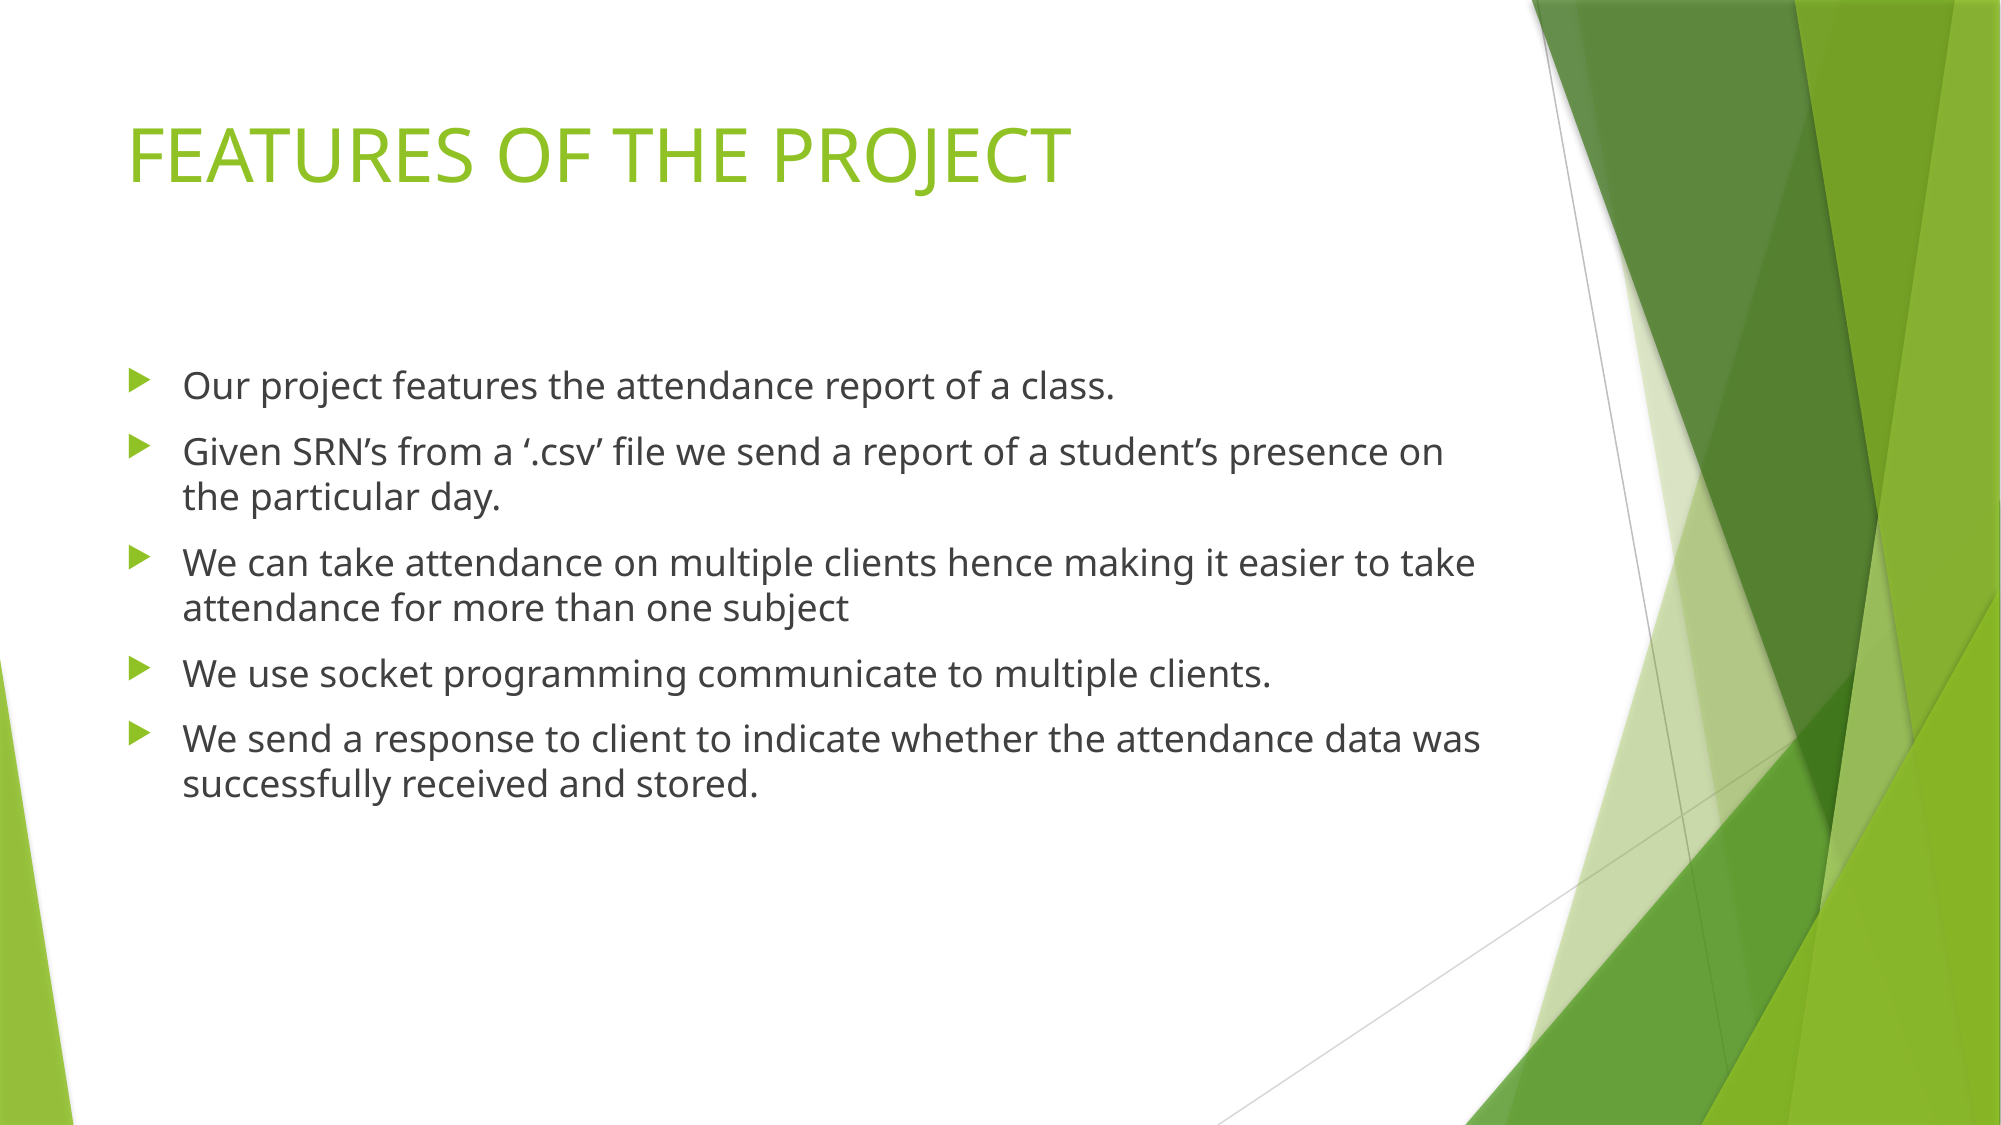

# FEATURES OF THE PROJECT
Our project features the attendance report of a class.
Given SRN’s from a ‘.csv’ file we send a report of a student’s presence on the particular day.
We can take attendance on multiple clients hence making it easier to take attendance for more than one subject
We use socket programming communicate to multiple clients.
We send a response to client to indicate whether the attendance data was successfully received and stored.